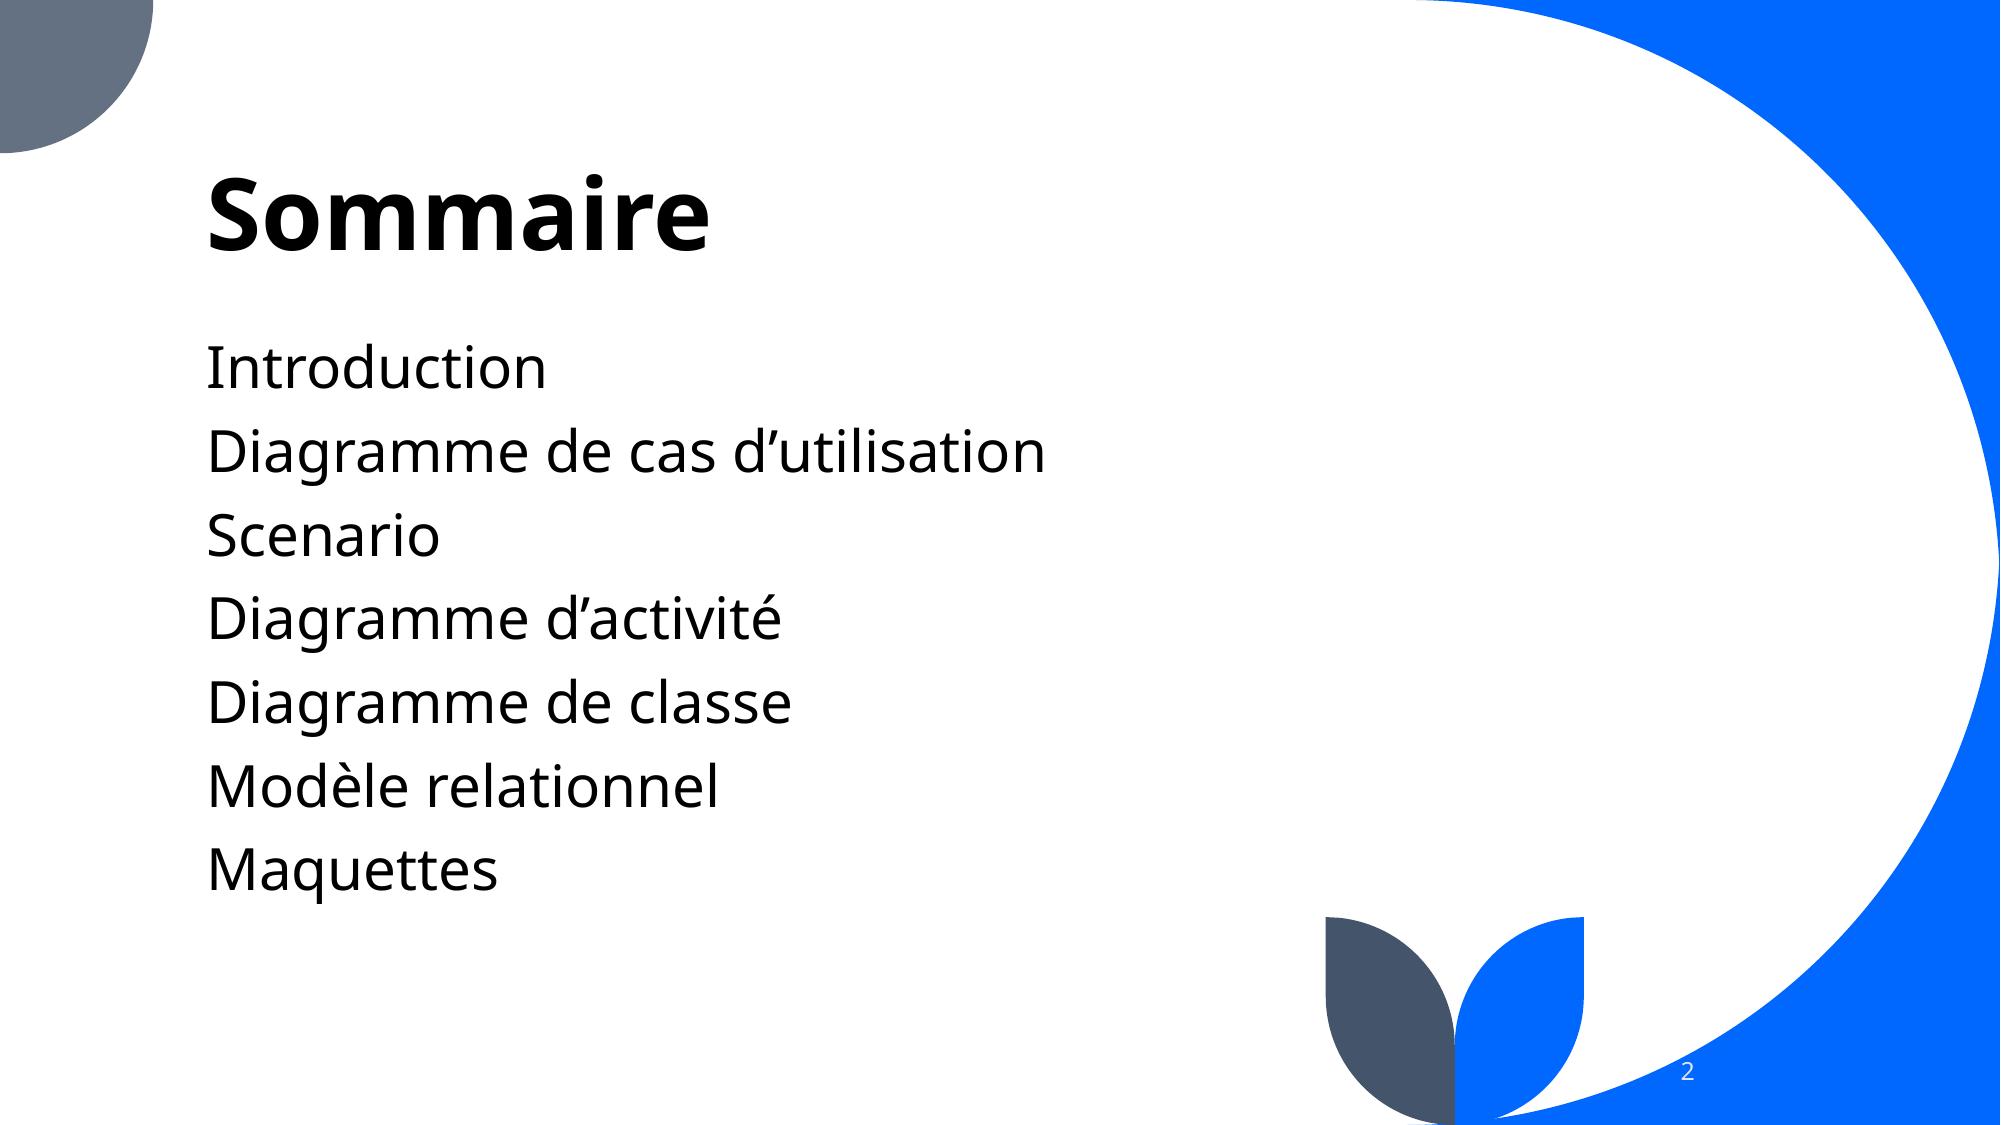

# Sommaire
Introduction
Diagramme de cas d’utilisation
Scenario
Diagramme d’activité
Diagramme de classe
Modèle relationnel
Maquettes
2